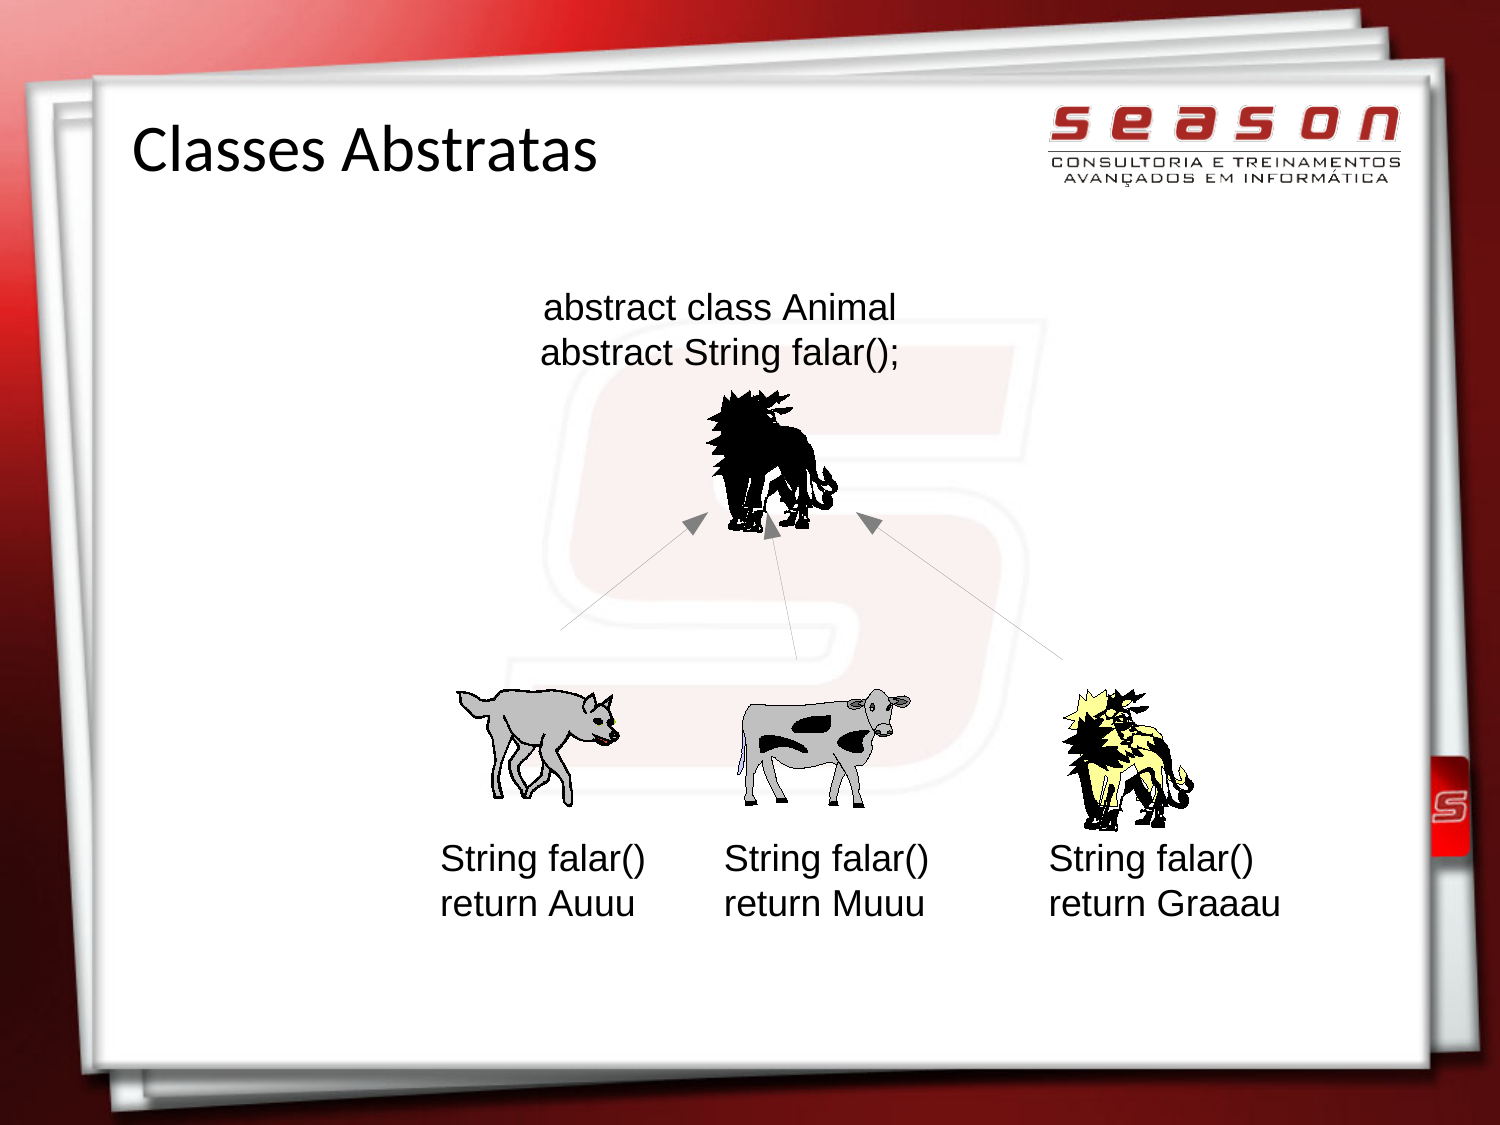

# Classes Abstratas
abstract class Animal
abstract String falar();
String falar()
return Auuu
String falar()
return Muuu
String falar()
return Graaau